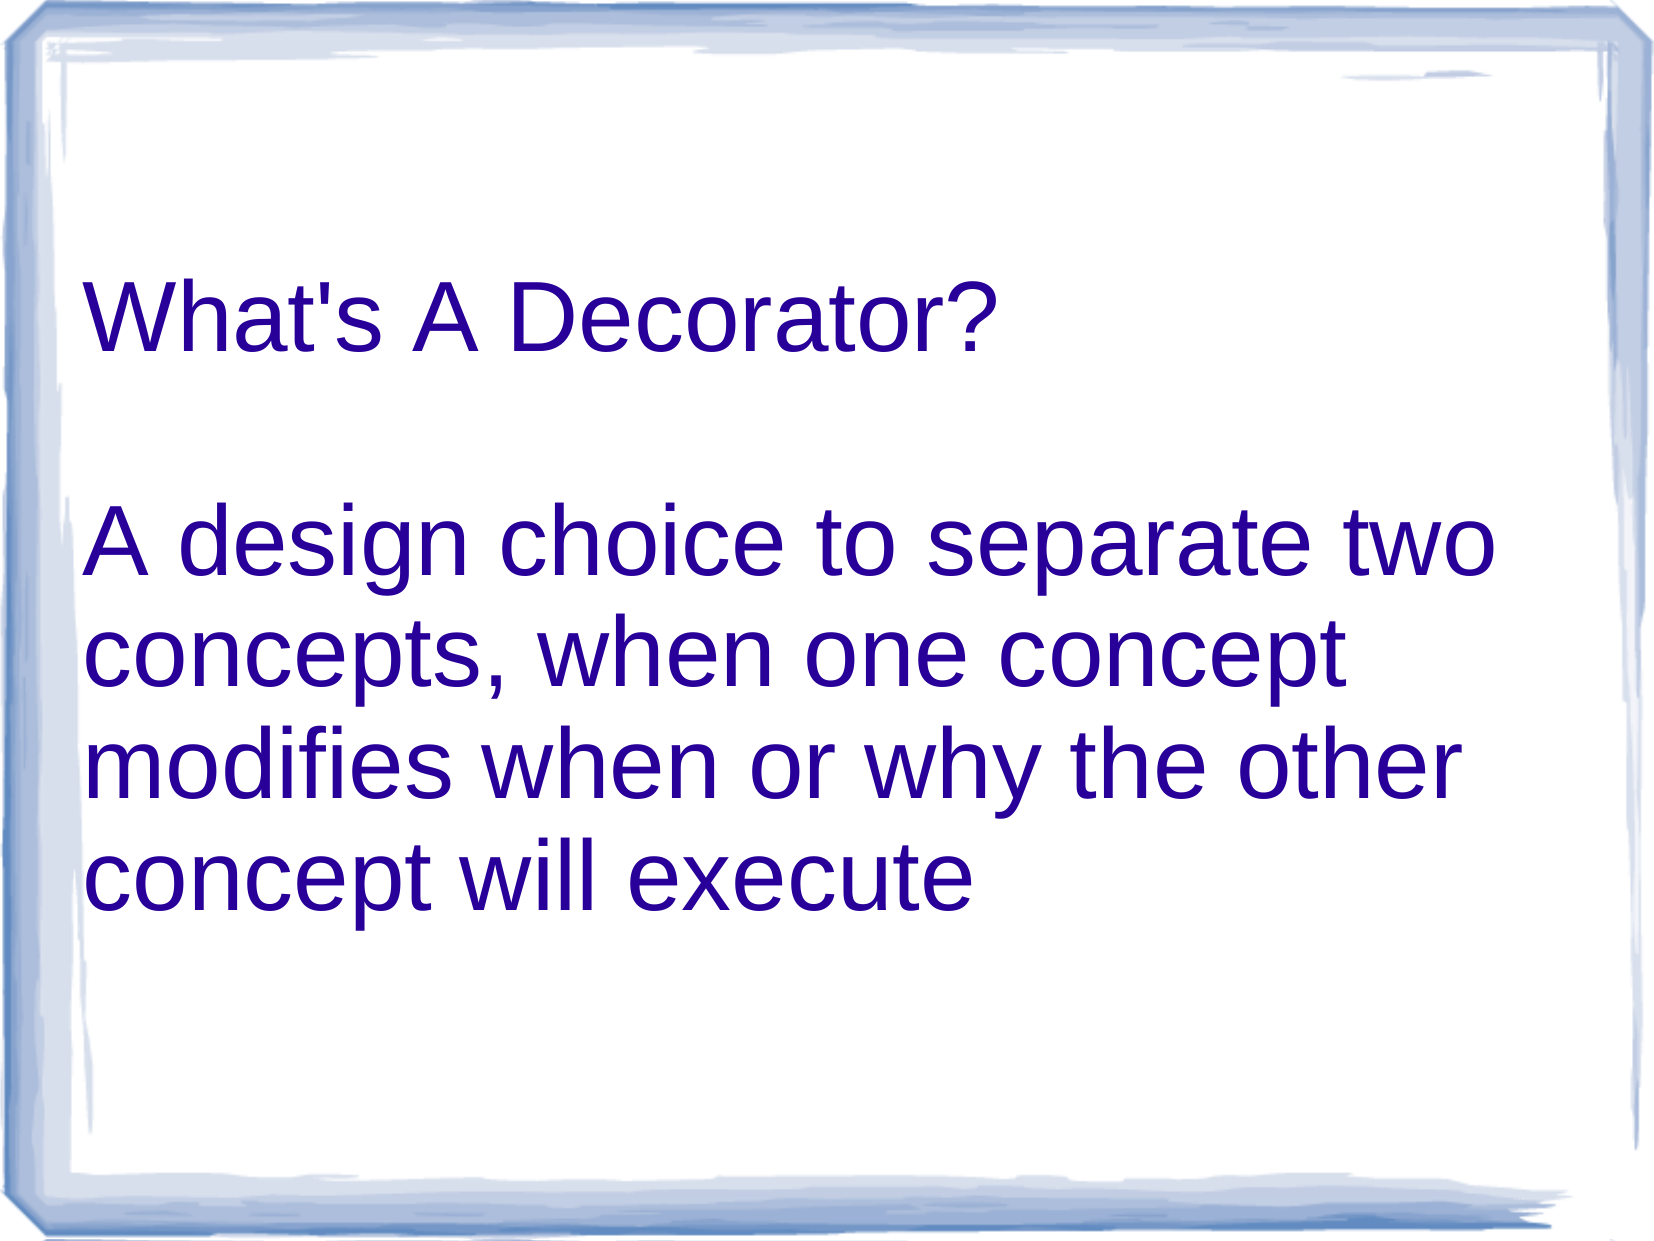

# What's A Decorator?
A design choice to separate two concepts, when one concept modifies when or why the other concept will execute